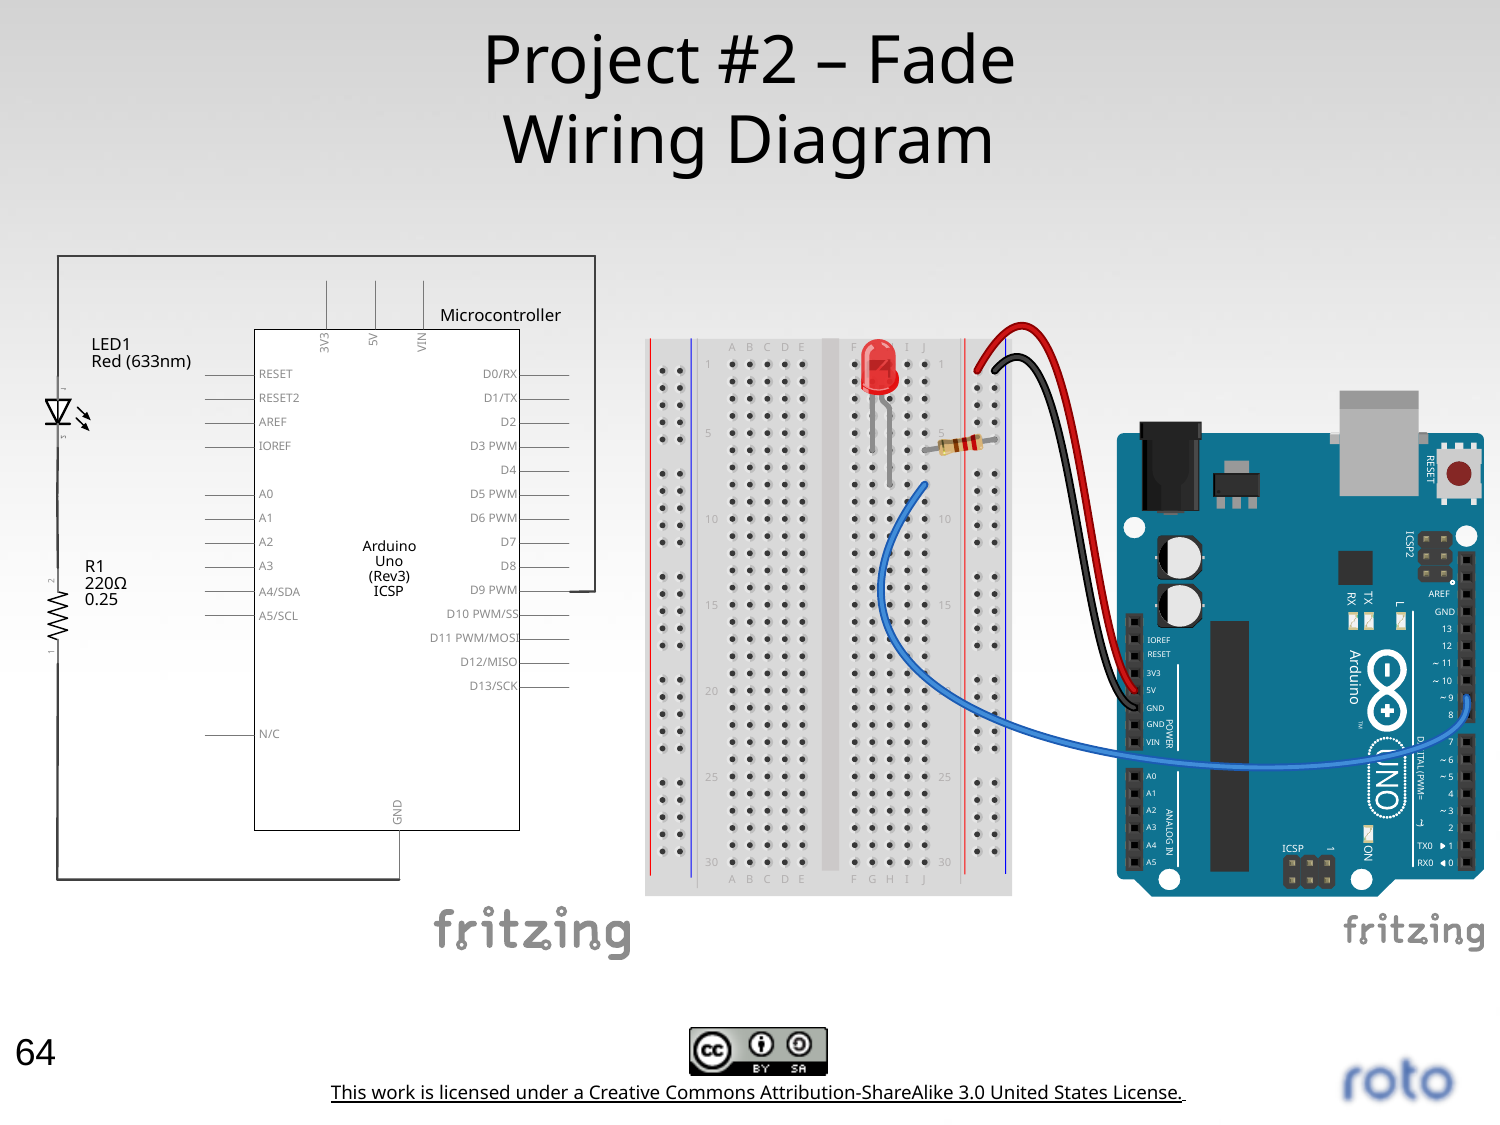

# Project #2 – Fade Wiring Diagram